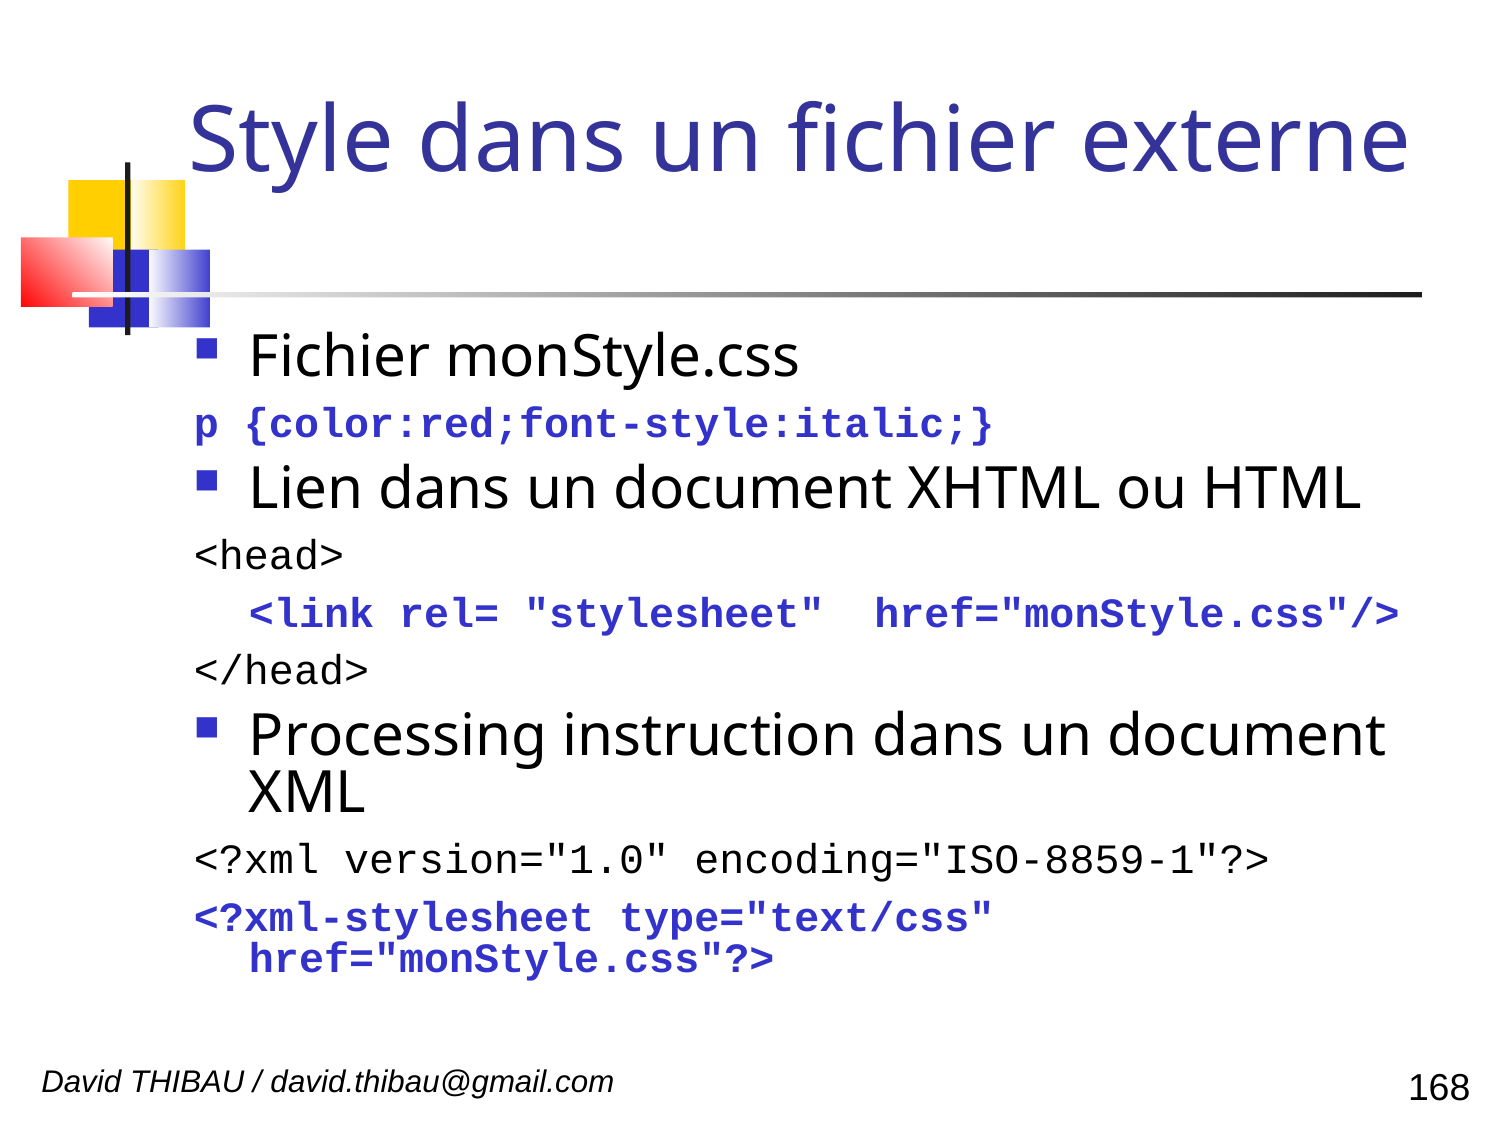

# Style dans un fichier externe
Fichier monStyle.css
p {color:red;font-style:italic;}
Lien dans un document XHTML ou HTML
<head>
	<link rel= "stylesheet" href="monStyle.css"/>
</head>
Processing instruction dans un document XML
<?xml version="1.0" encoding="ISO-8859-1"?>
<?xml-stylesheet type="text/css" href="monStyle.css"?>